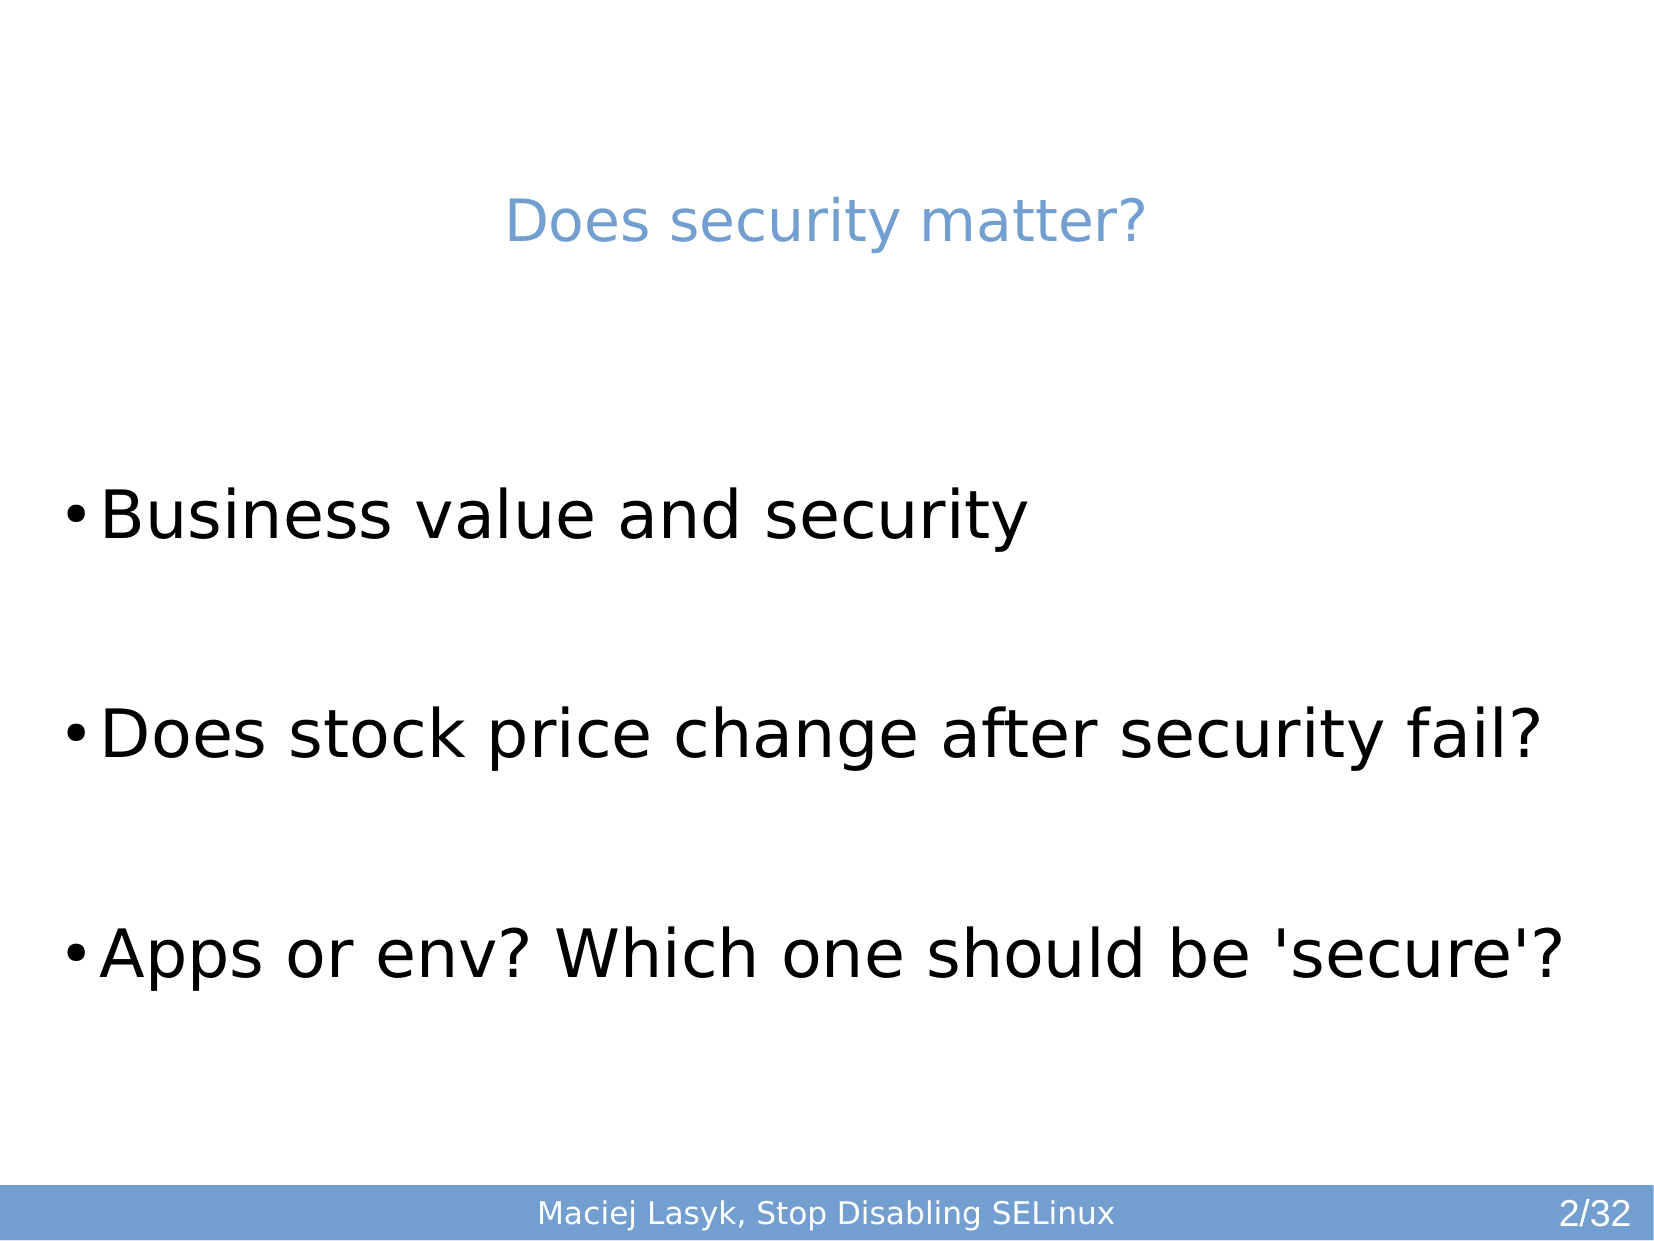

Does security matter?
Business value and security
Does stock price change after security fail?
Apps or env? Which one should be 'secure'?
 2/32
Maciej Lasyk, High Availability Explained
Maciej Lasyk, Stop Disabling SELinux